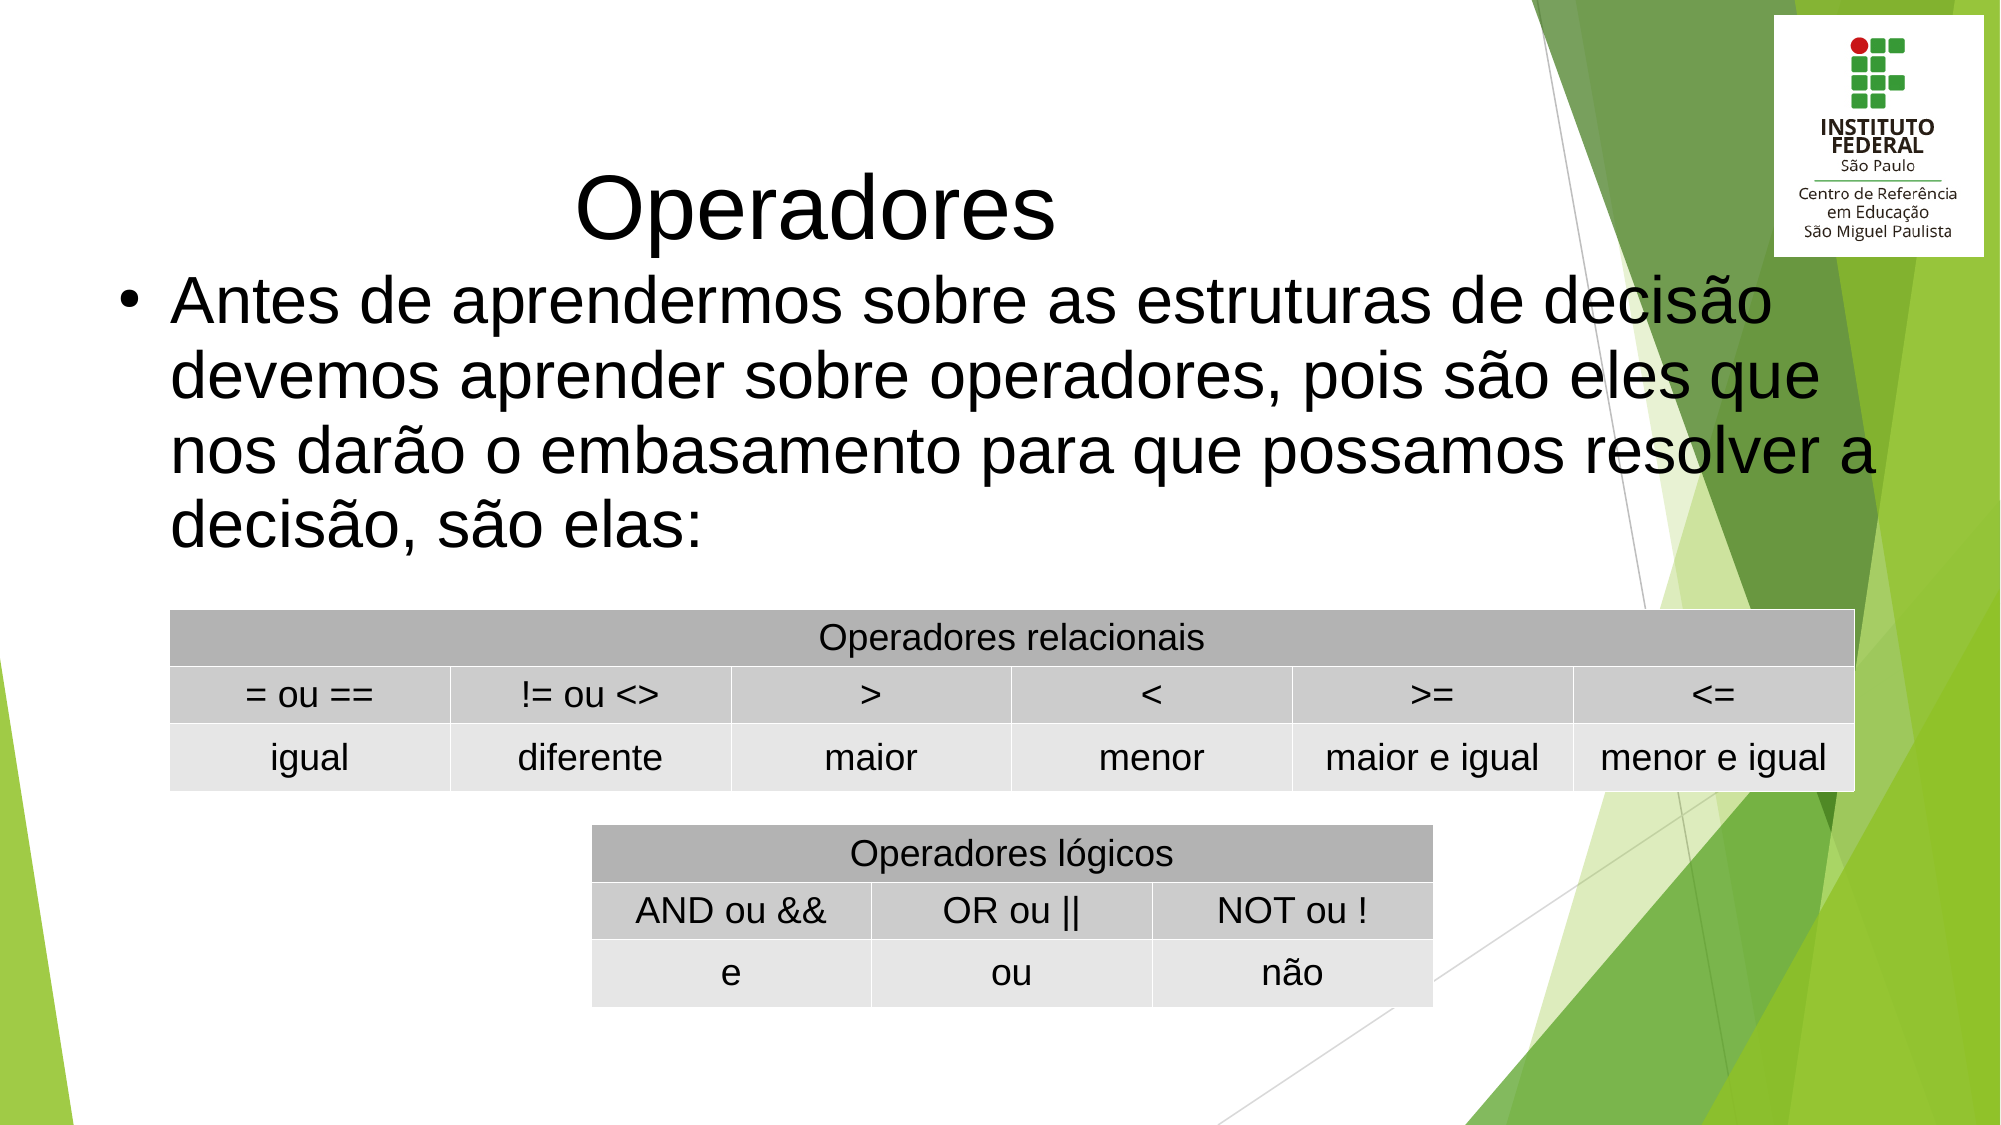

# Operadores
Antes de aprendermos sobre as estruturas de decisão devemos aprender sobre operadores, pois são eles que nos darão o embasamento para que possamos resolver a decisão, são elas:
| Operadores relacionais | | | | | |
| --- | --- | --- | --- | --- | --- |
| = ou == | != ou <> | > | < | >= | <= |
| igual | diferente | maior | menor | maior e igual | menor e igual |
| Operadores lógicos | | |
| --- | --- | --- |
| AND ou && | OR ou || | NOT ou ! |
| e | ou | não |